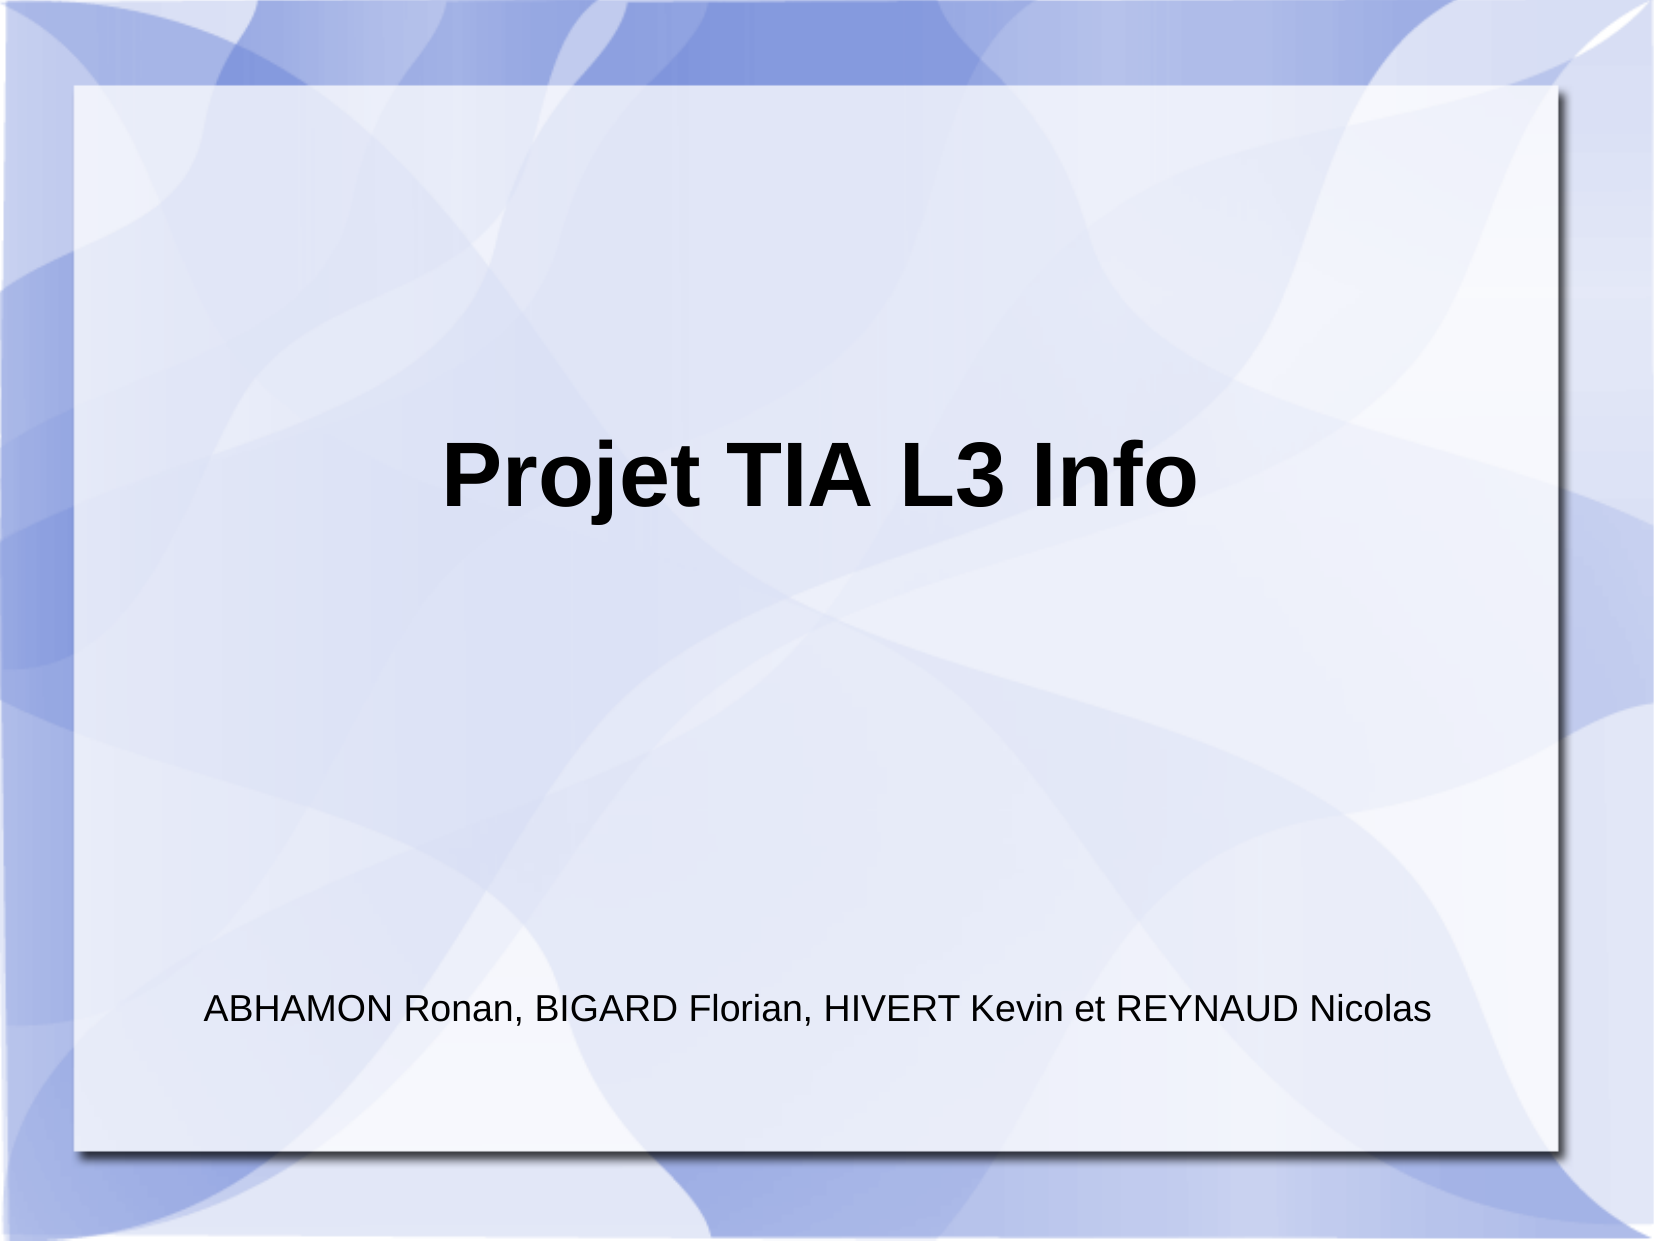

# Projet TIA L3 Info
ABHAMON Ronan, BIGARD Florian, HIVERT Kevin et REYNAUD Nicolas